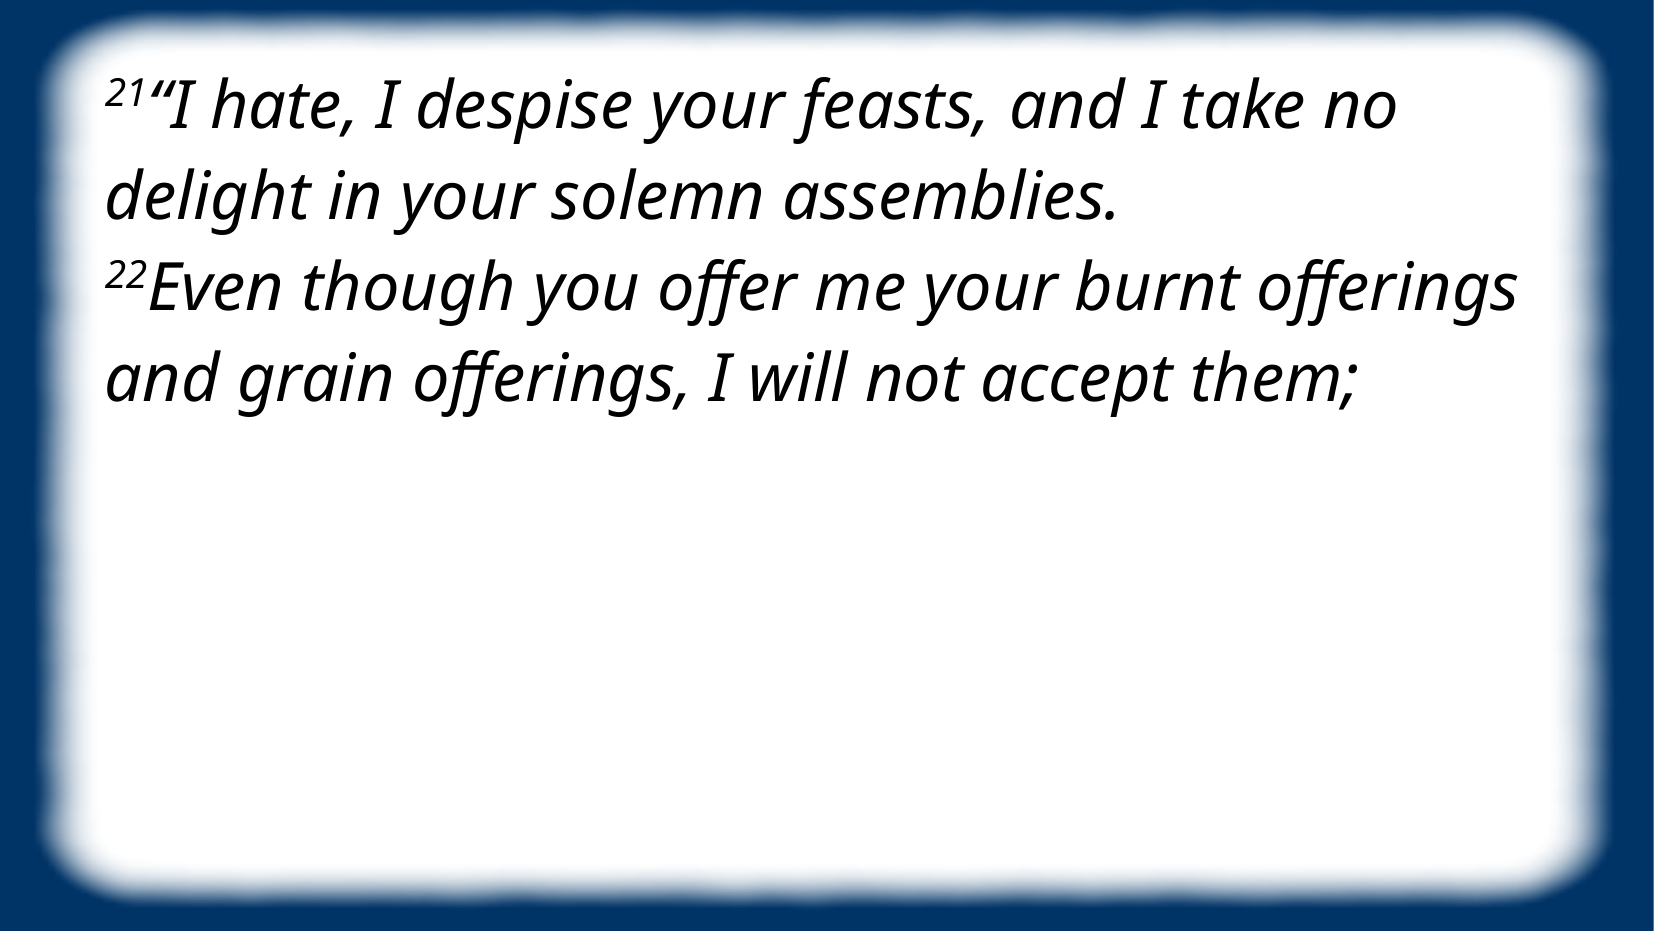

21“I hate, I despise your feasts, and I take no delight in your solemn assemblies.
22Even though you offer me your burnt offerings and grain offerings, I will not accept them;